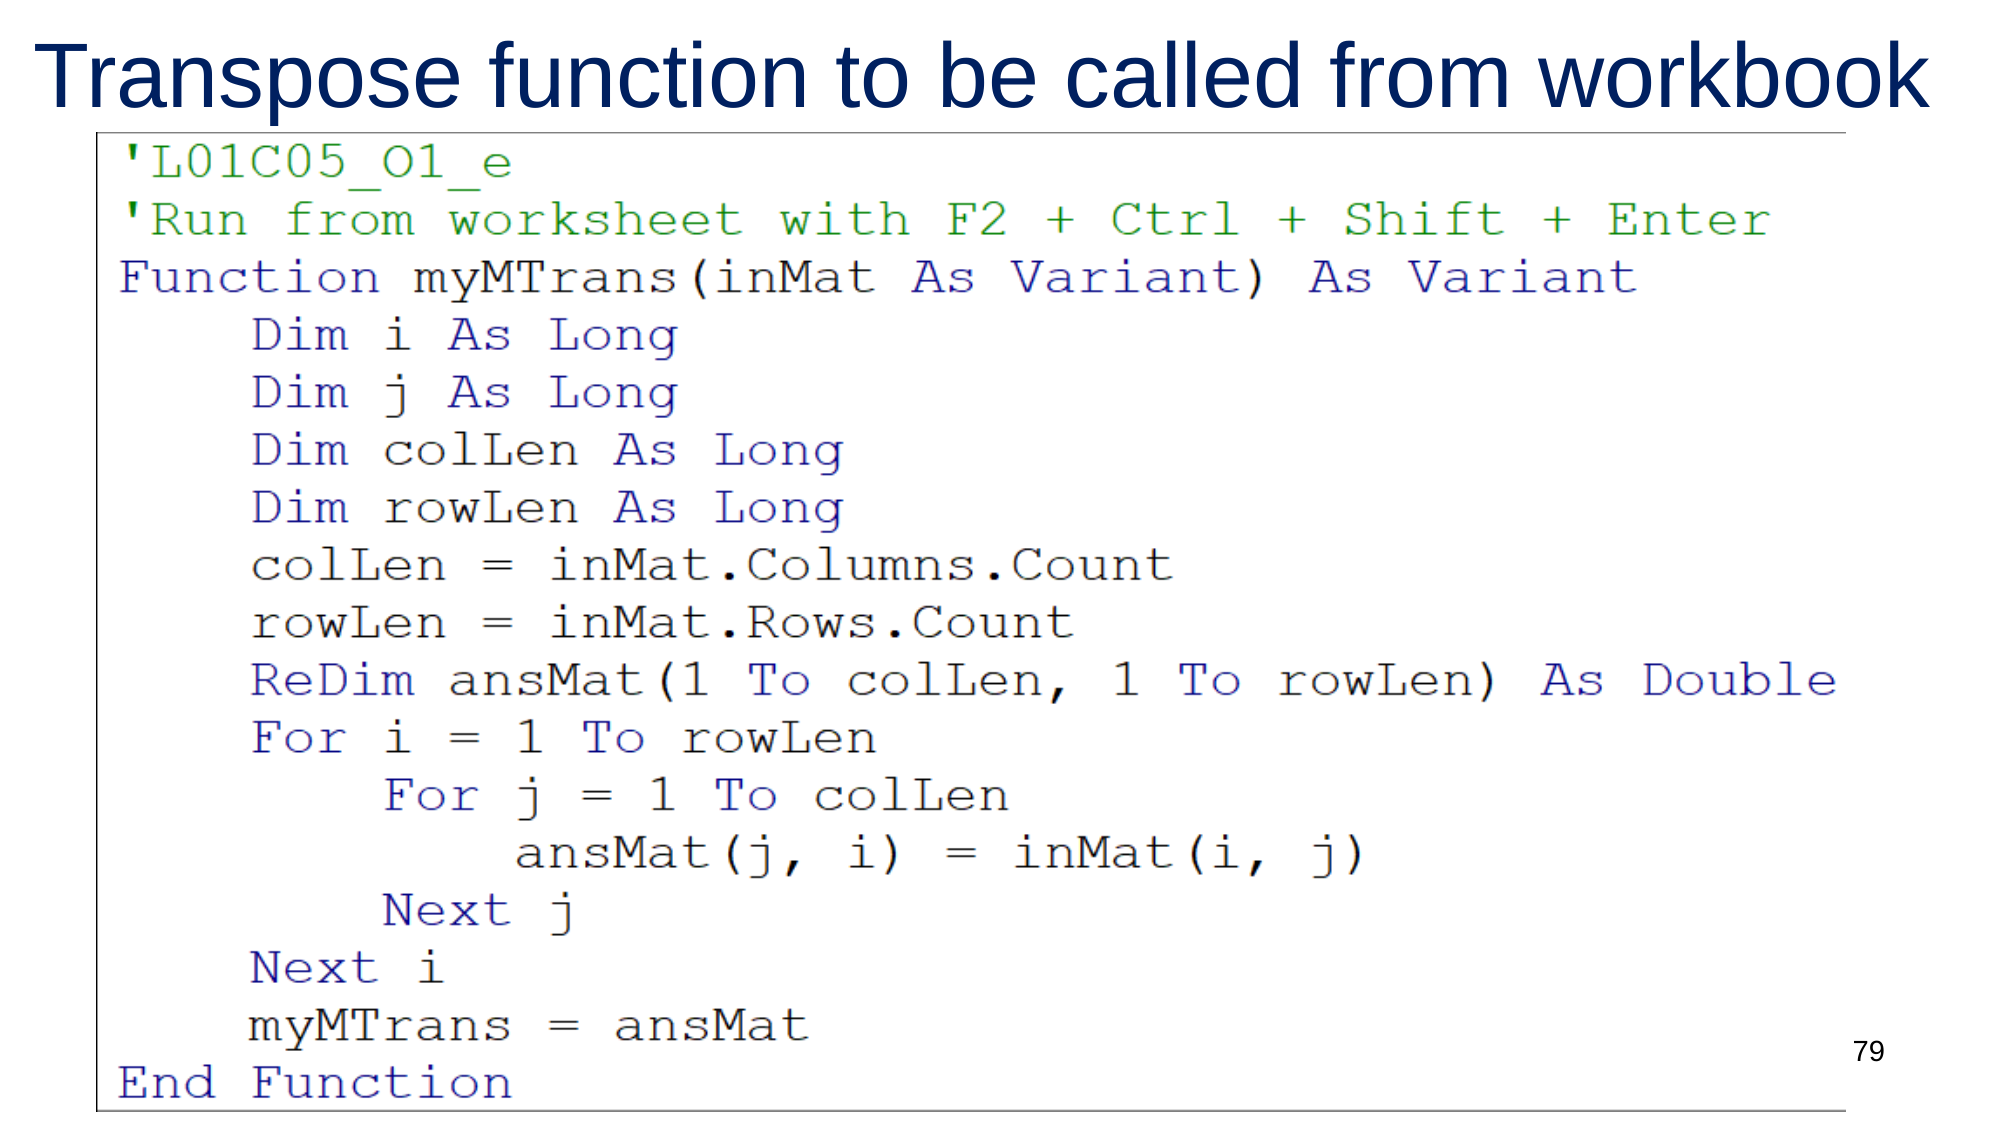

# Transpose function to be called from workbook